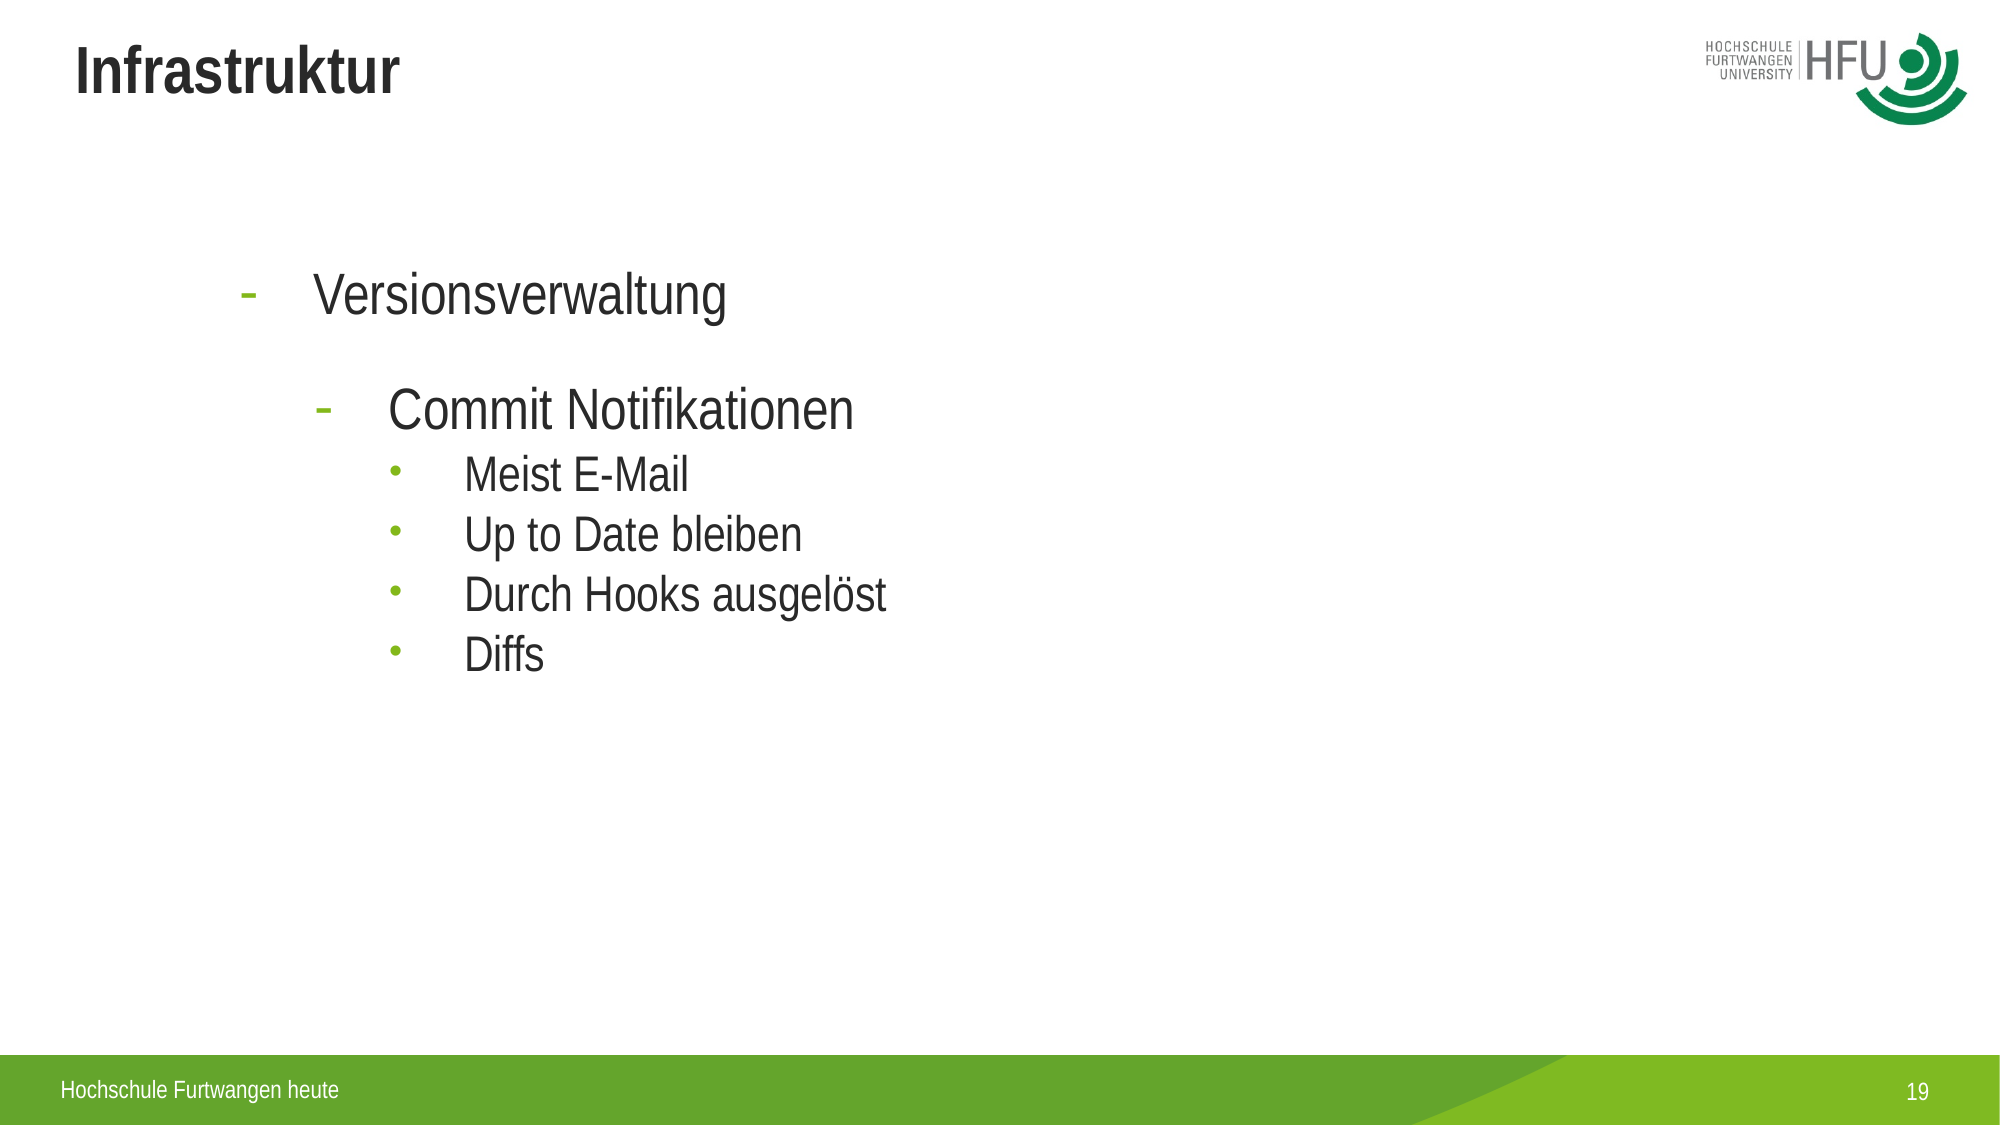

Infrastruktur
Versionsverwaltung
Commit Notifikationen
Meist E-Mail
Up to Date bleiben
Durch Hooks ausgelöst
Diffs
Hochschule Furtwangen heute